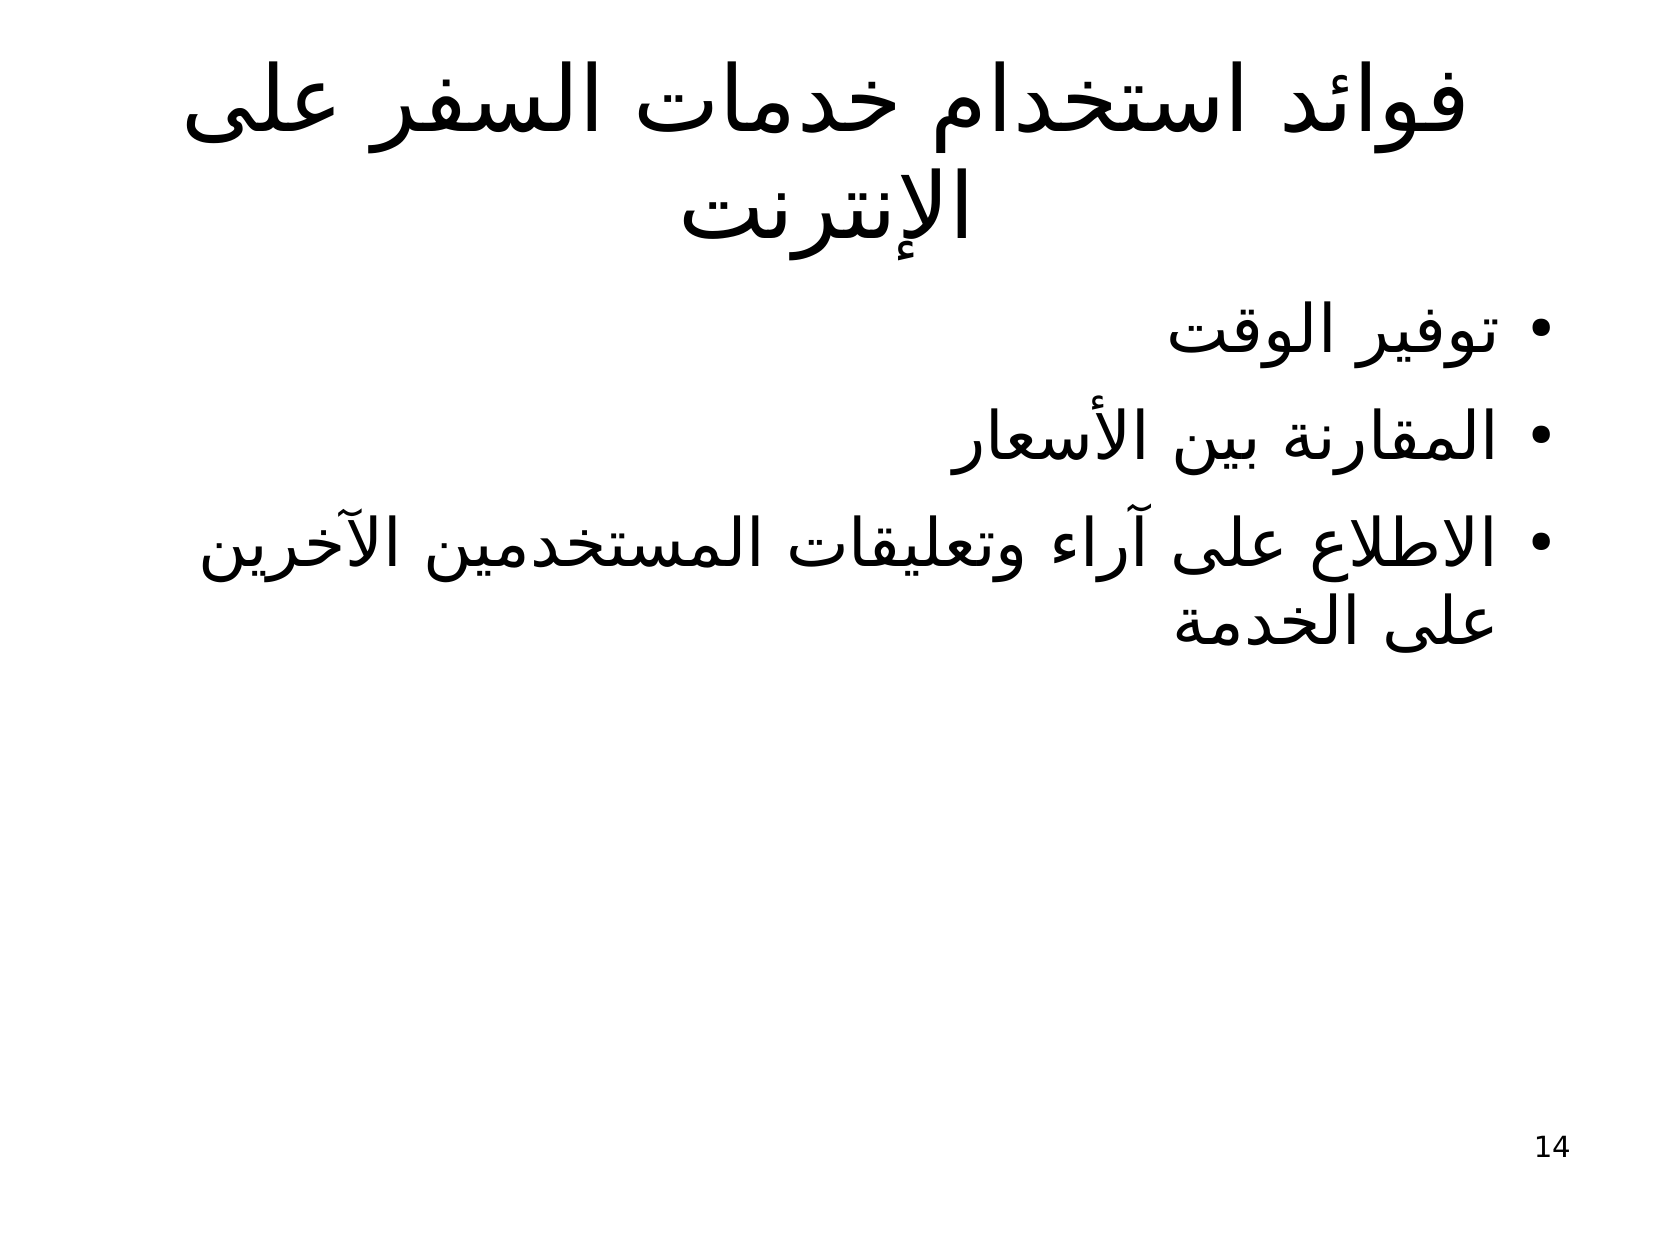

# فوائد استخدام خدمات السفر على الإنترنت
توفير الوقت
المقارنة بين الأسعار
الاطلاع على آراء وتعليقات المستخدمين الآخرين على الخدمة
14